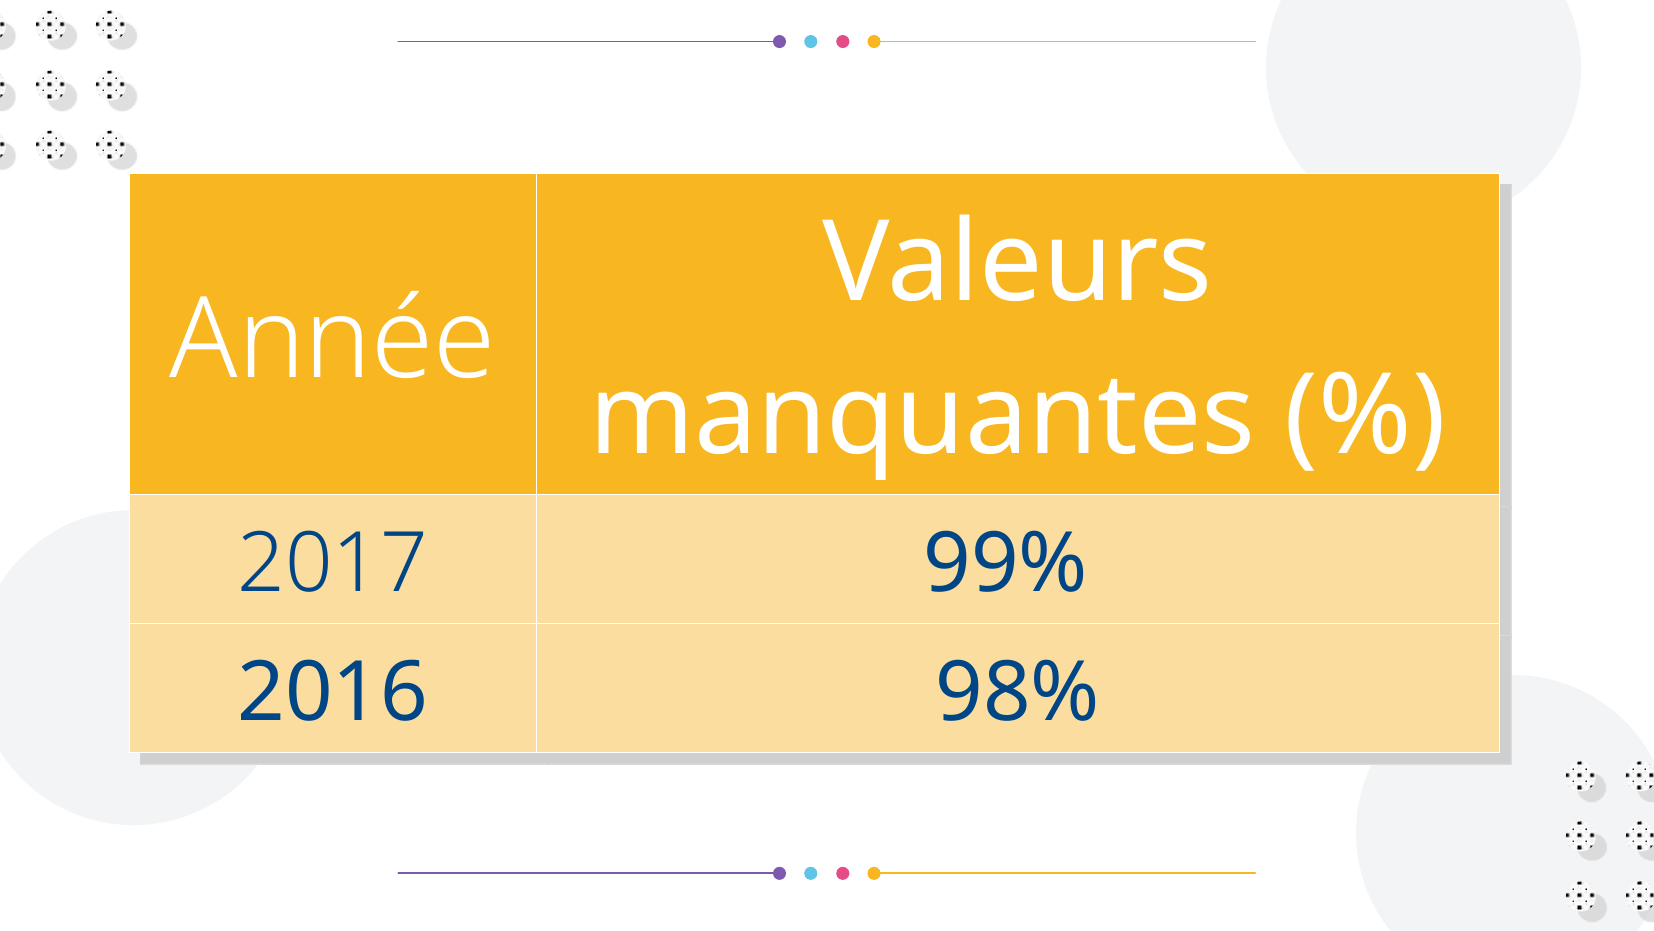

| Année | Valeurs manquantes (%) |
| --- | --- |
| 2017 | 99% |
| 2016 | 98% |